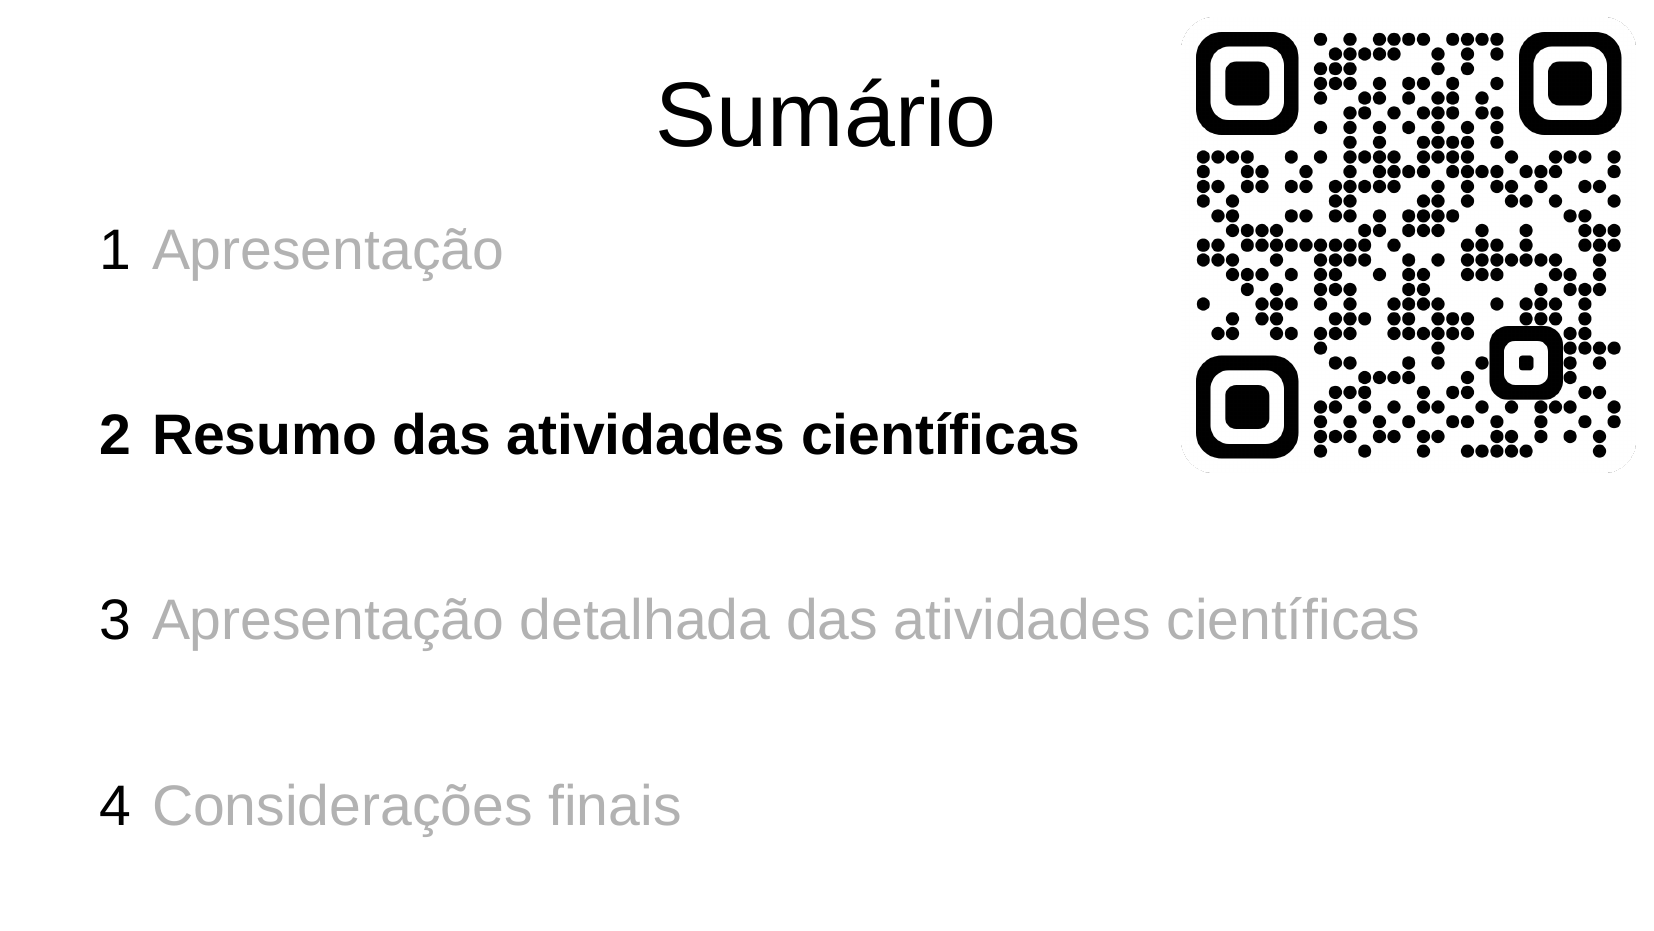

# Sumário
Apresentação
Resumo das atividades científicas
Apresentação detalhada das atividades científicas
Considerações finais